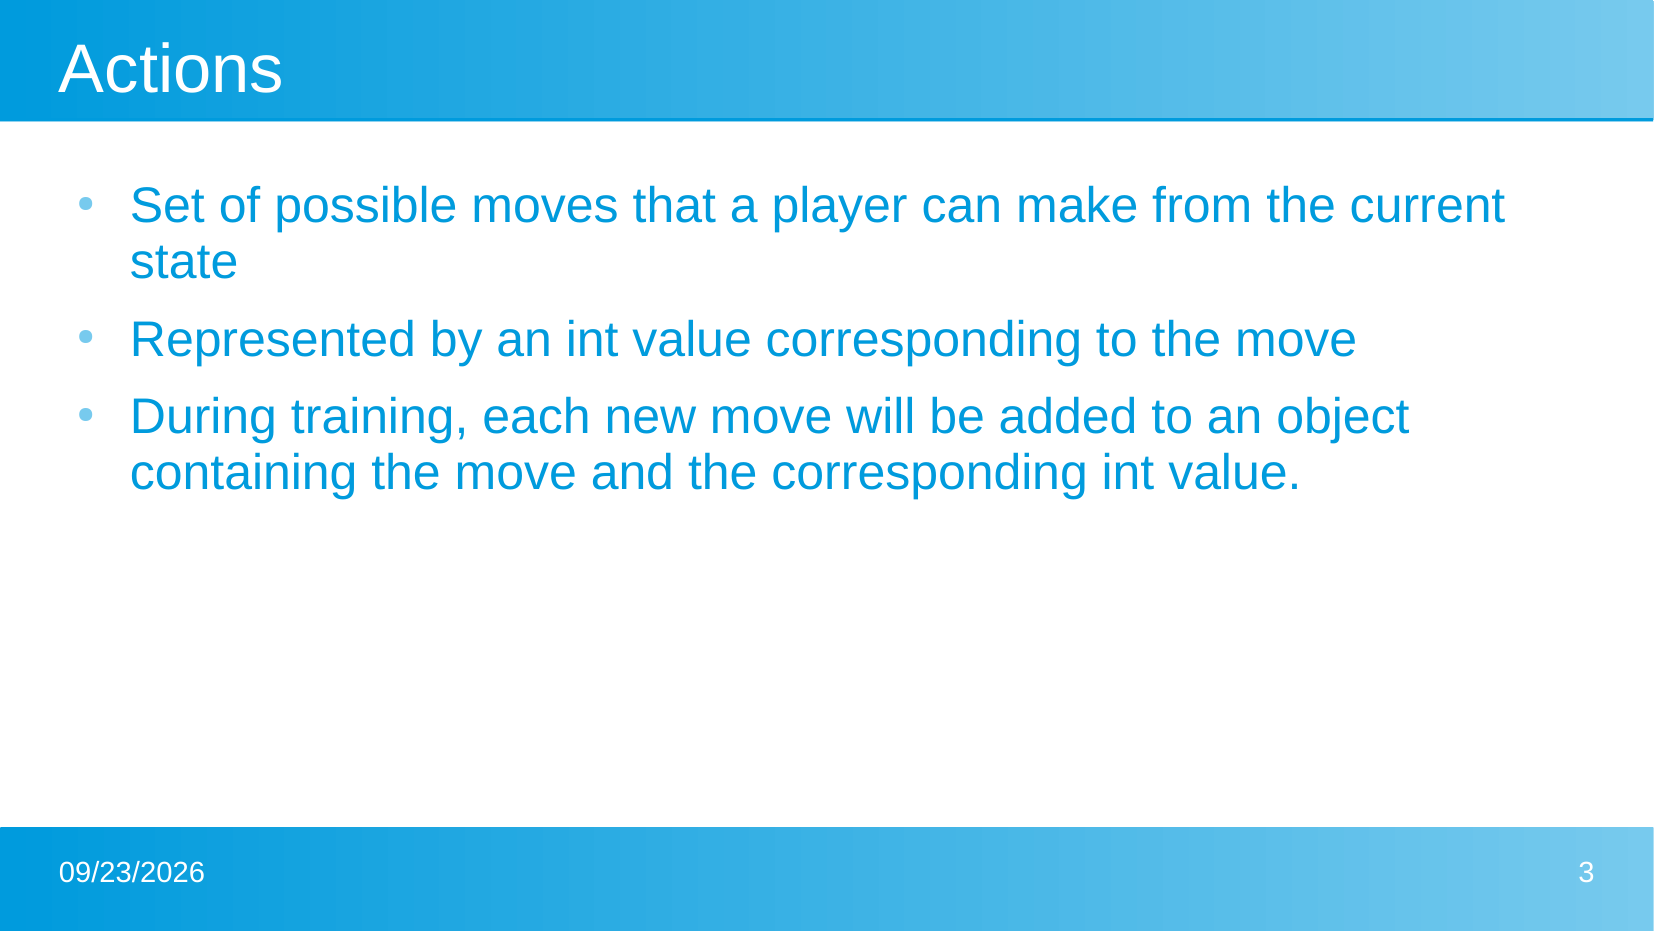

# Actions
Set of possible moves that a player can make from the current state
Represented by an int value corresponding to the move
During training, each new move will be added to an object containing the move and the corresponding int value.
3